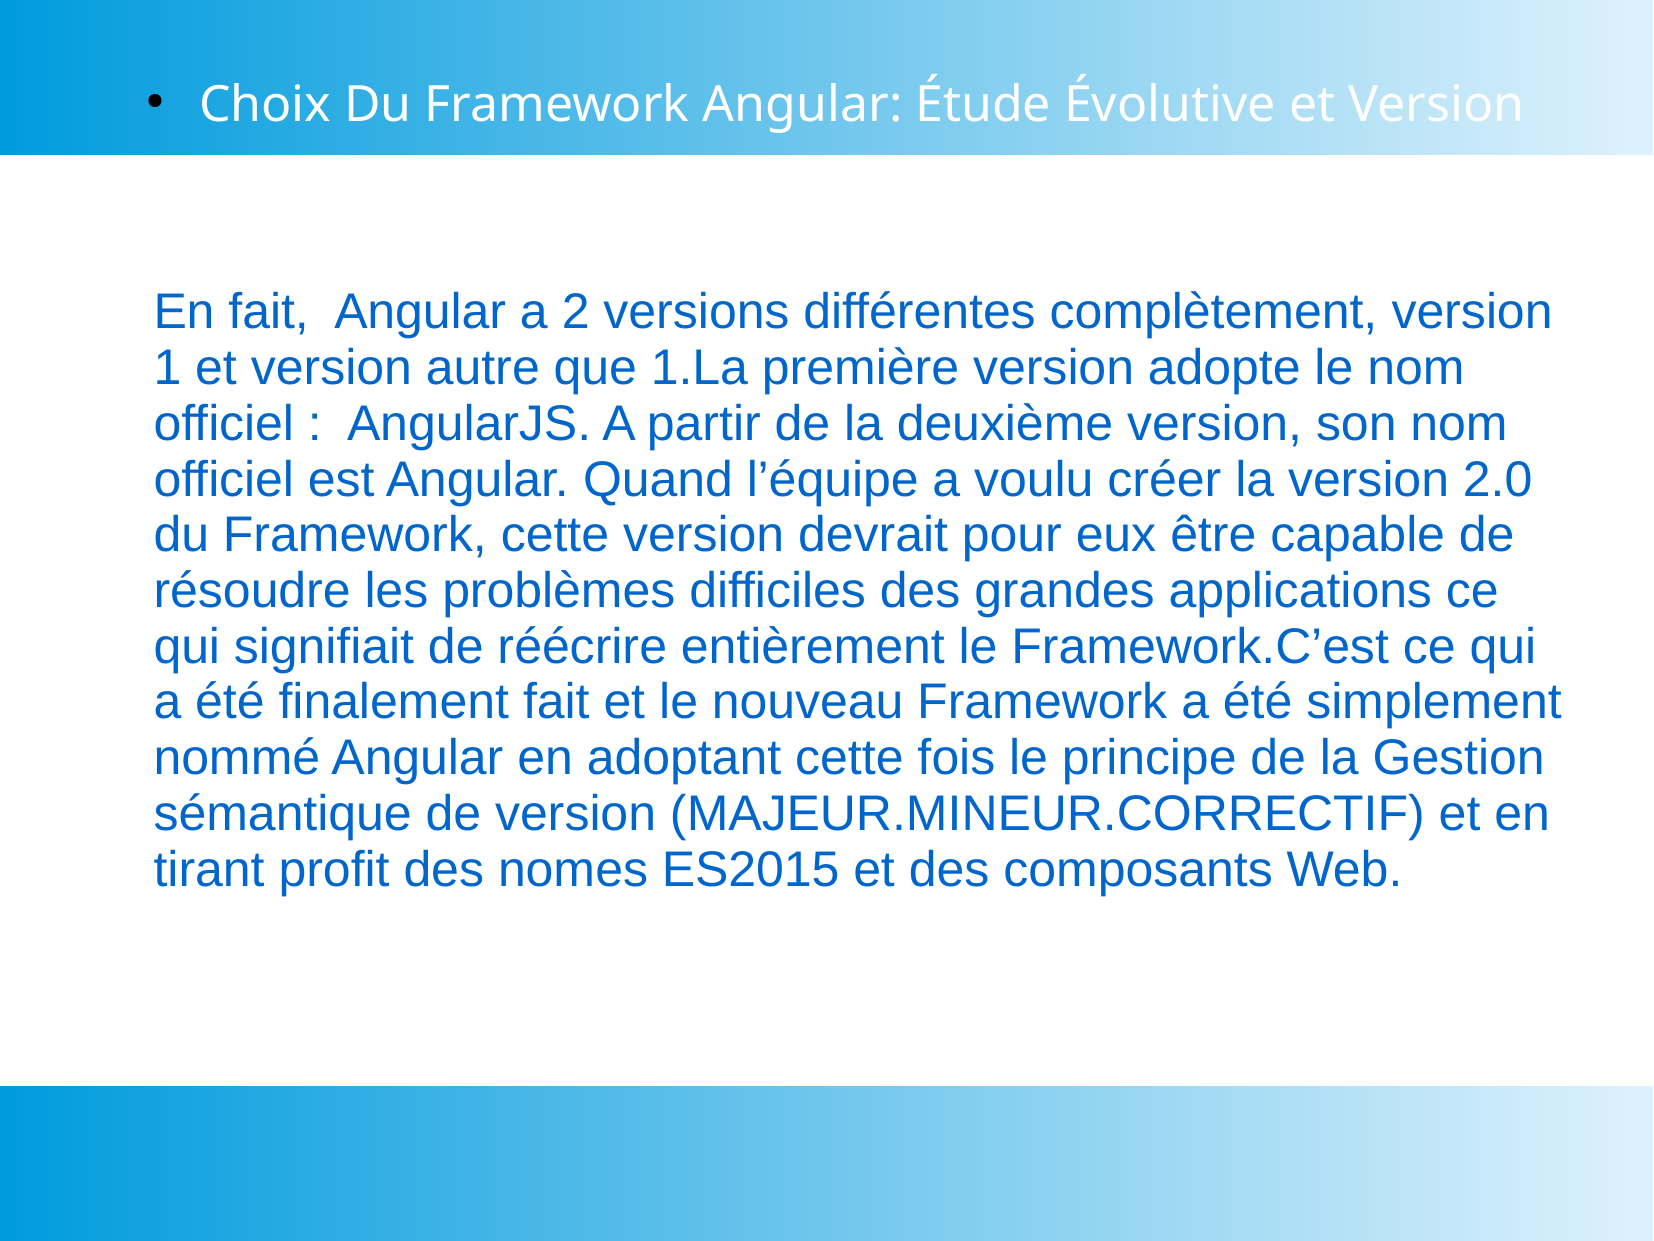

# Choix Du Framework Angular: Étude Évolutive et Version
En fait, Angular a 2 versions différentes complètement, version 1 et version autre que 1.La première version adopte le nom officiel : AngularJS. A partir de la deuxième version, son nom officiel est Angular. Quand l’équipe a voulu créer la version 2.0 du Framework, cette version devrait pour eux être capable de résoudre les problèmes difficiles des grandes applications ce qui signifiait de réécrire entièrement le Framework.C’est ce qui a été finalement fait et le nouveau Framework a été simplement nommé Angular en adoptant cette fois le principe de la Gestion sémantique de version (MAJEUR.MINEUR.CORRECTIF) et en tirant profit des nomes ES2015 et des composants Web.